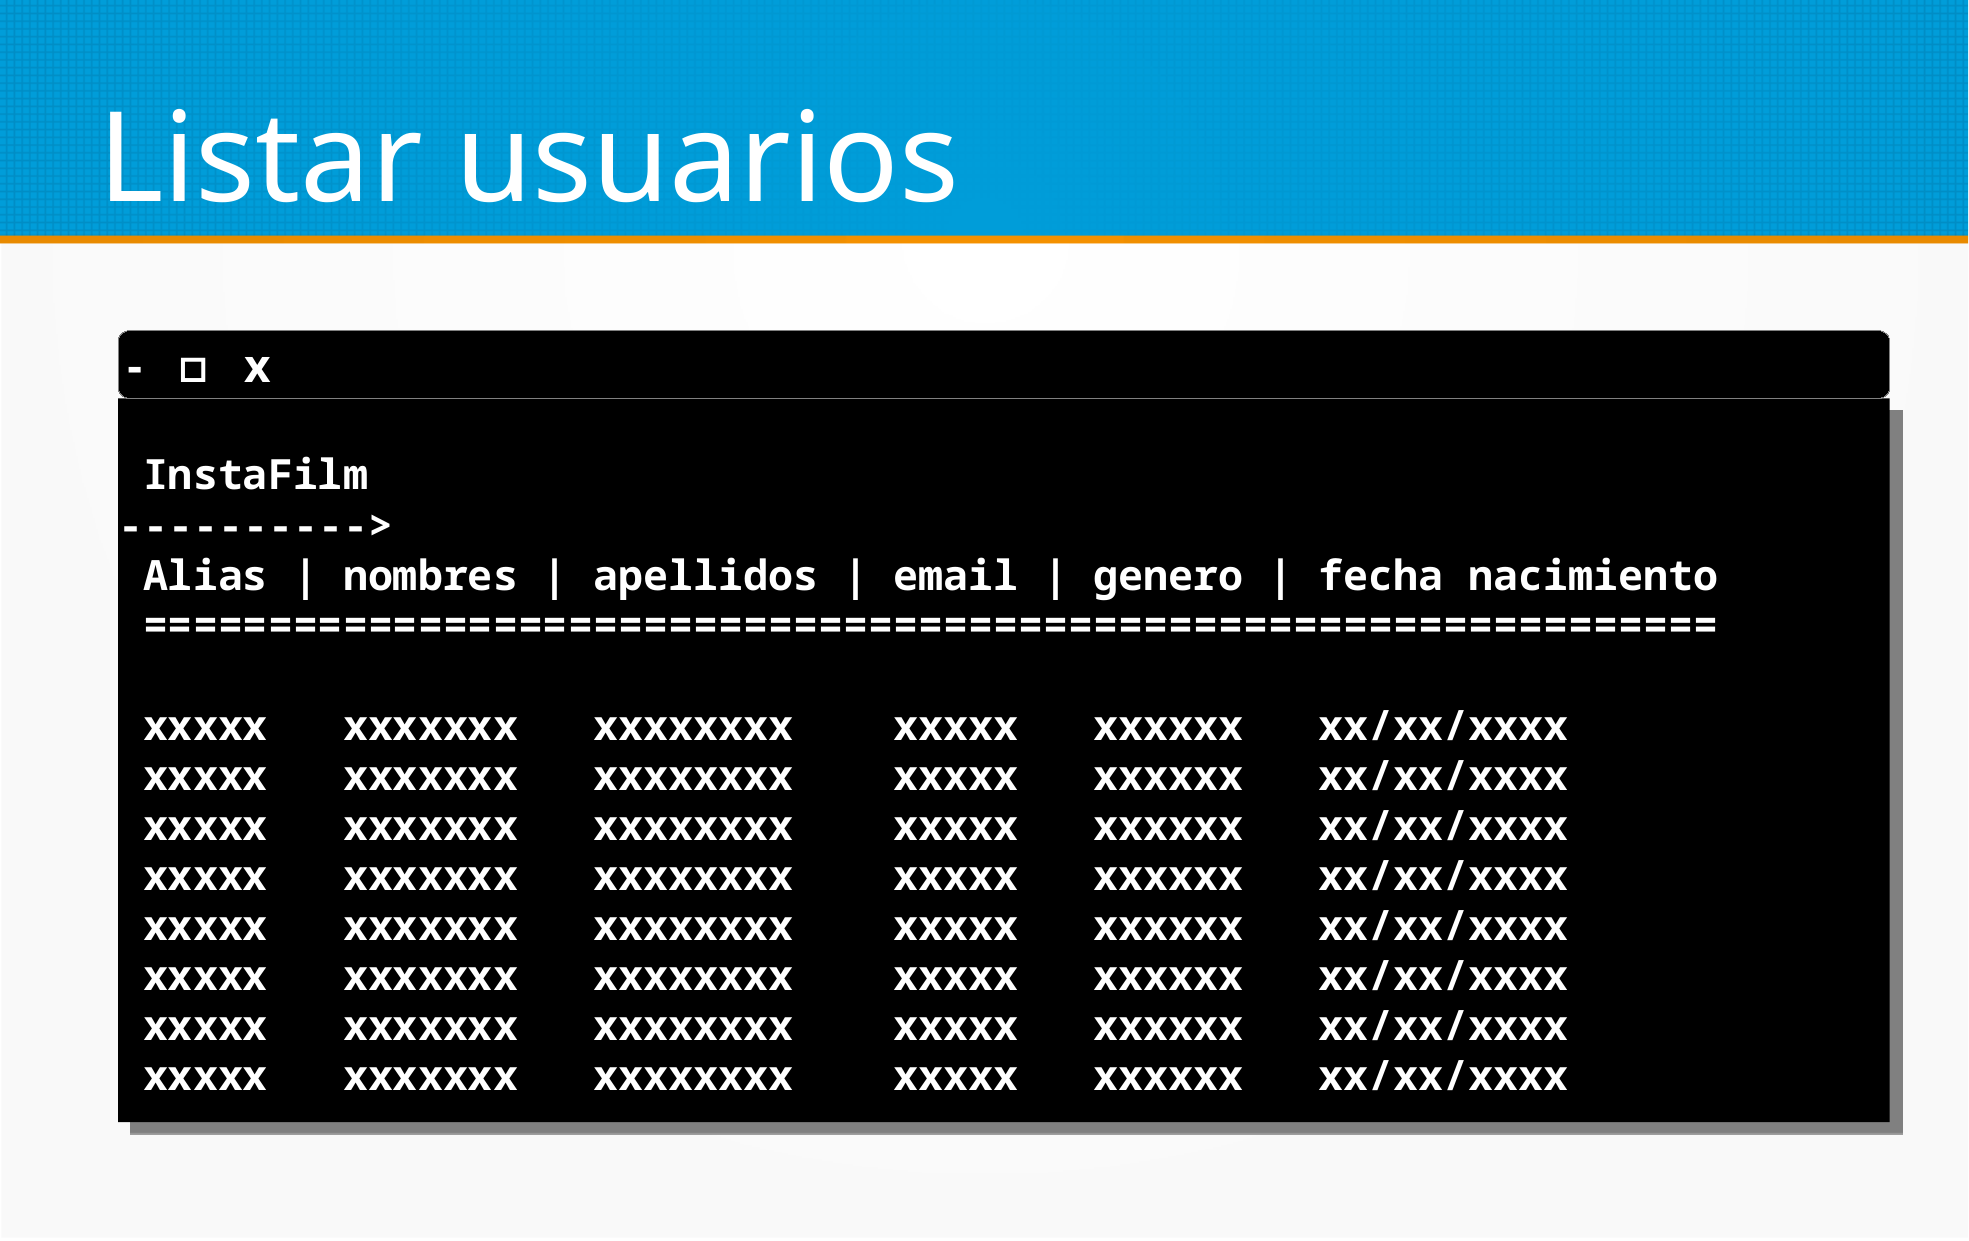

# Listar usuarios
- □ x
 InstaFilm
---------->
 Alias | nombres | apellidos | email | genero | fecha nacimiento
 ===============================================================
 xxxxx xxxxxxx xxxxxxxx xxxxx xxxxxx xx/xx/xxxx
 xxxxx xxxxxxx xxxxxxxx xxxxx xxxxxx xx/xx/xxxx
 xxxxx xxxxxxx xxxxxxxx xxxxx xxxxxx xx/xx/xxxx
 xxxxx xxxxxxx xxxxxxxx xxxxx xxxxxx xx/xx/xxxx
 xxxxx xxxxxxx xxxxxxxx xxxxx xxxxxx xx/xx/xxxx
 xxxxx xxxxxxx xxxxxxxx xxxxx xxxxxx xx/xx/xxxx
 xxxxx xxxxxxx xxxxxxxx xxxxx xxxxxx xx/xx/xxxx
 xxxxx xxxxxxx xxxxxxxx xxxxx xxxxxx xx/xx/xxxx